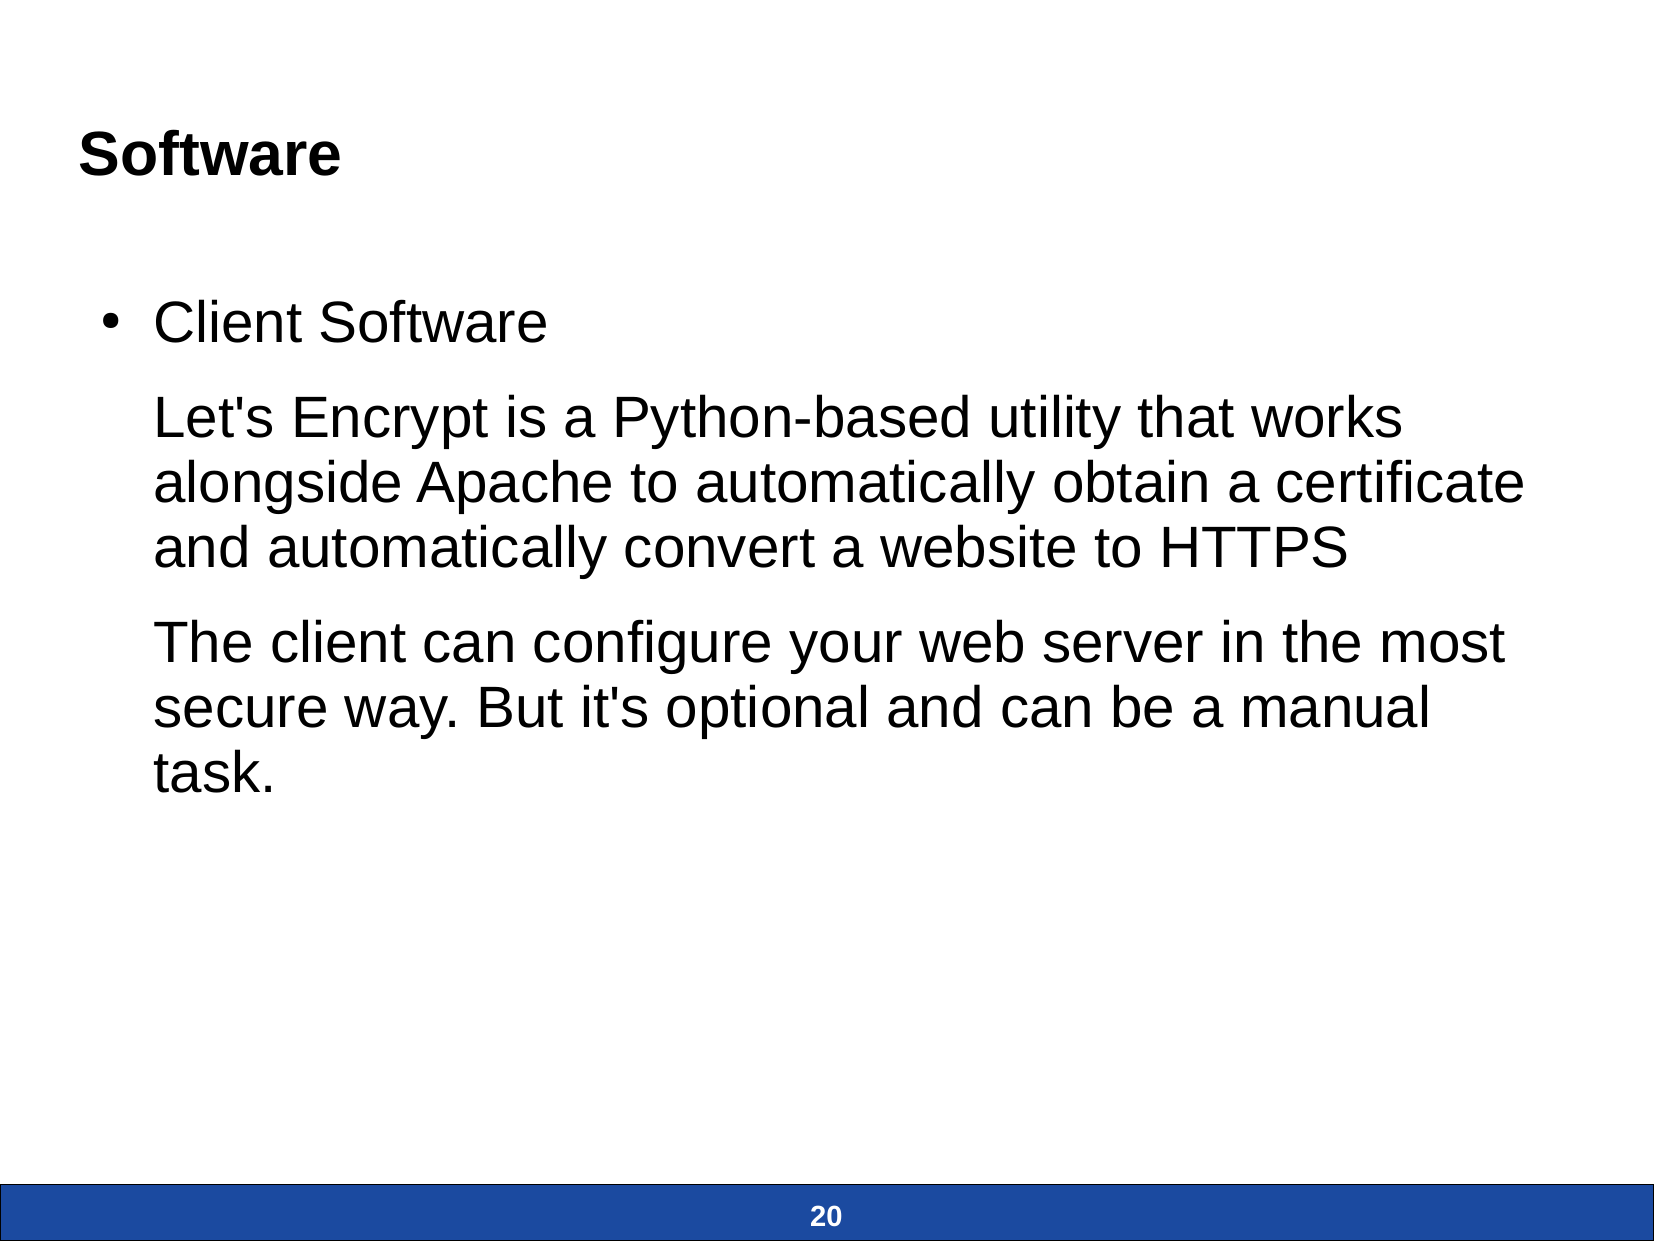

# Software
Client Software
Let's Encrypt is a Python-based utility that works alongside Apache to automatically obtain a certificate and automatically convert a website to HTTPS
The client can configure your web server in the most secure way. But it's optional and can be a manual task.
20